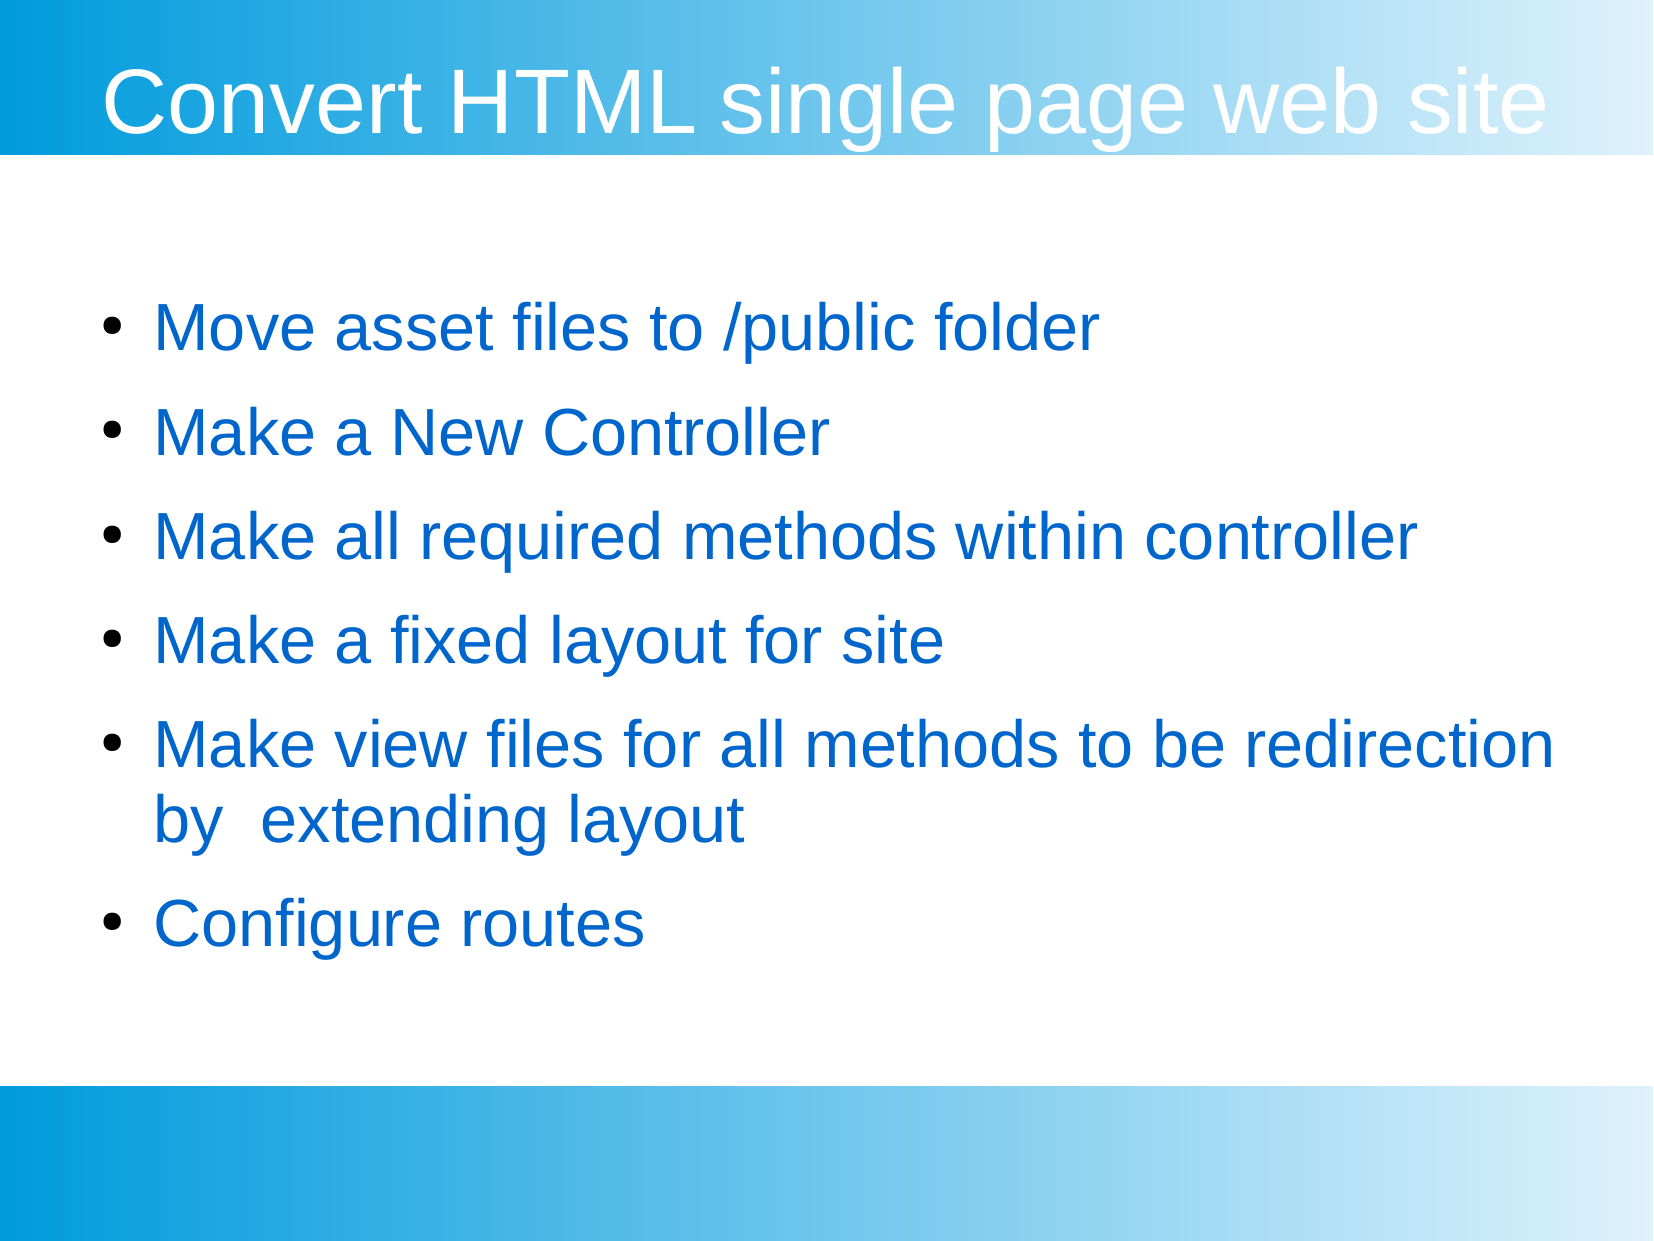

# Convert HTML single page web site
Move asset files to /public folder
Make a New Controller
Make all required methods within controller
Make a fixed layout for site
Make view files for all methods to be redirection by extending layout
Configure routes